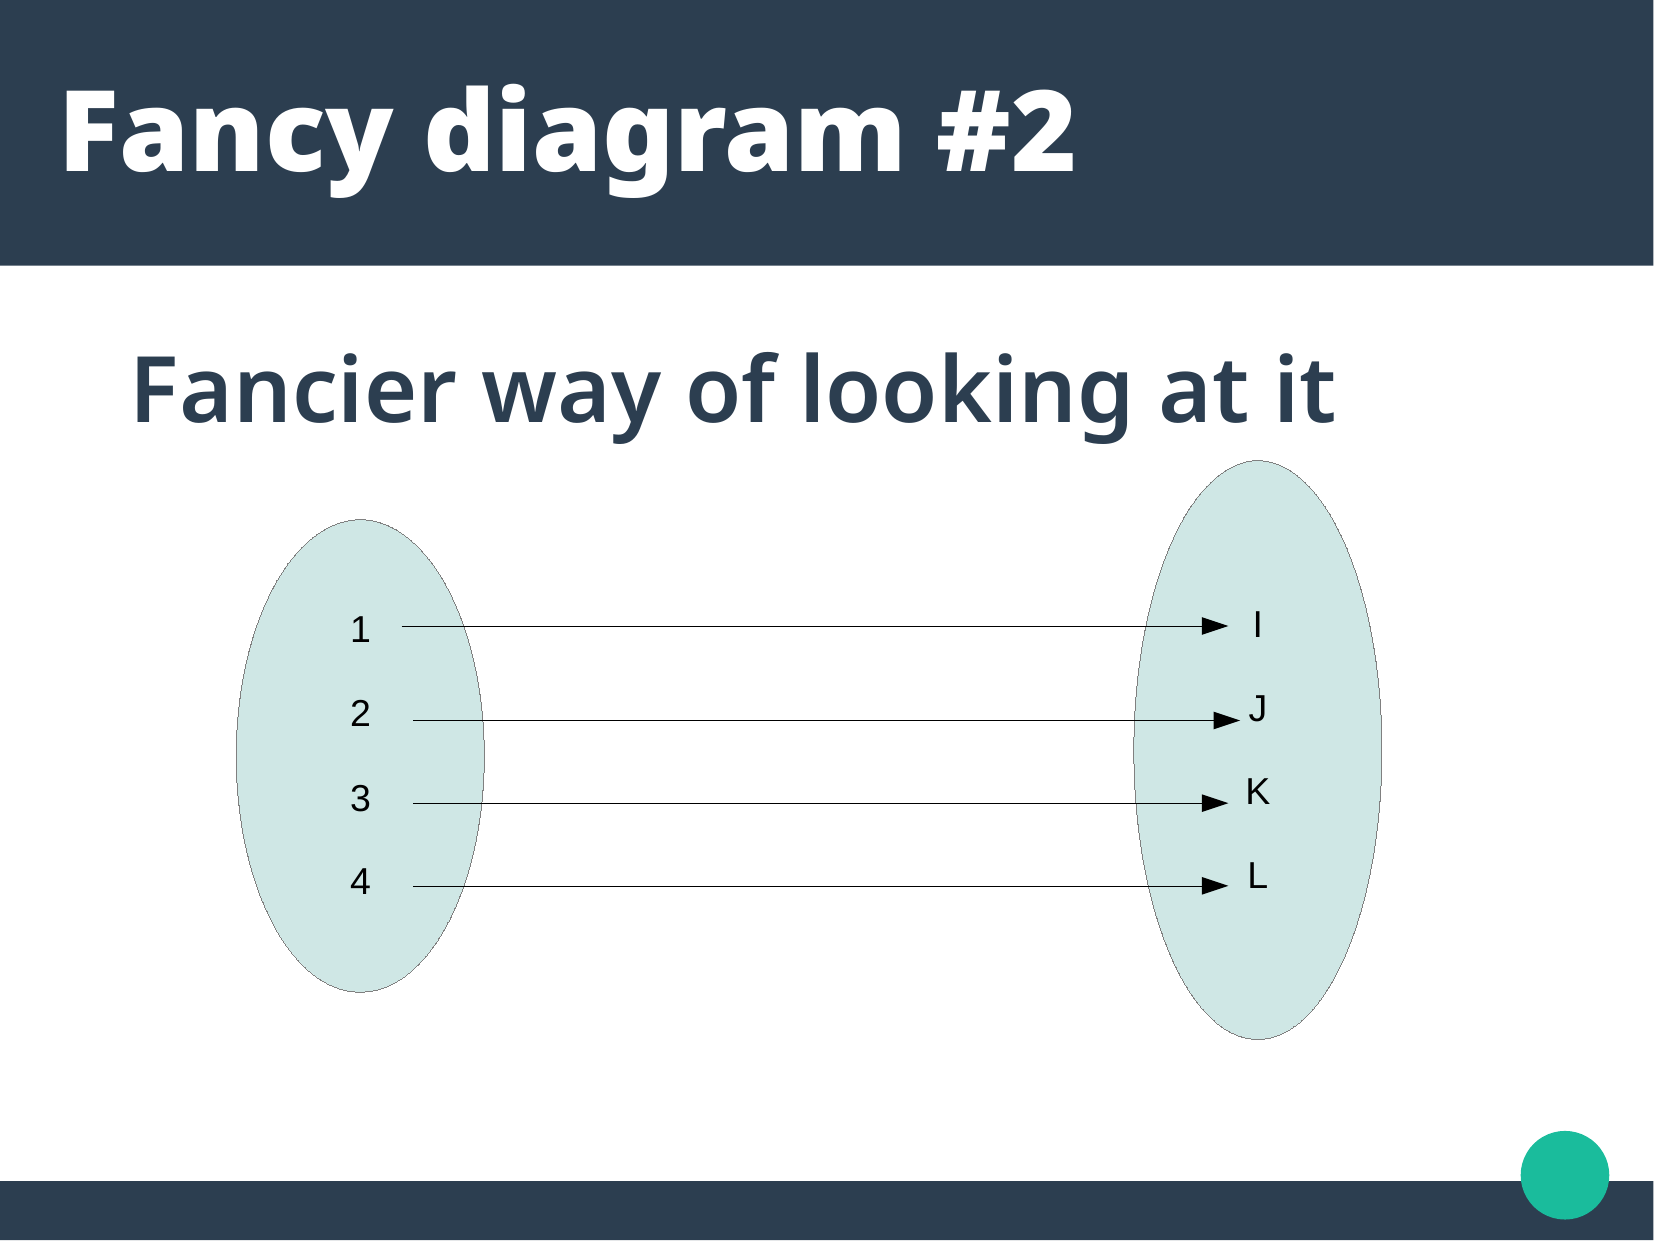

# Fancy diagram #2
Fancier way of looking at it
I
J
K
L
1
2
3
4